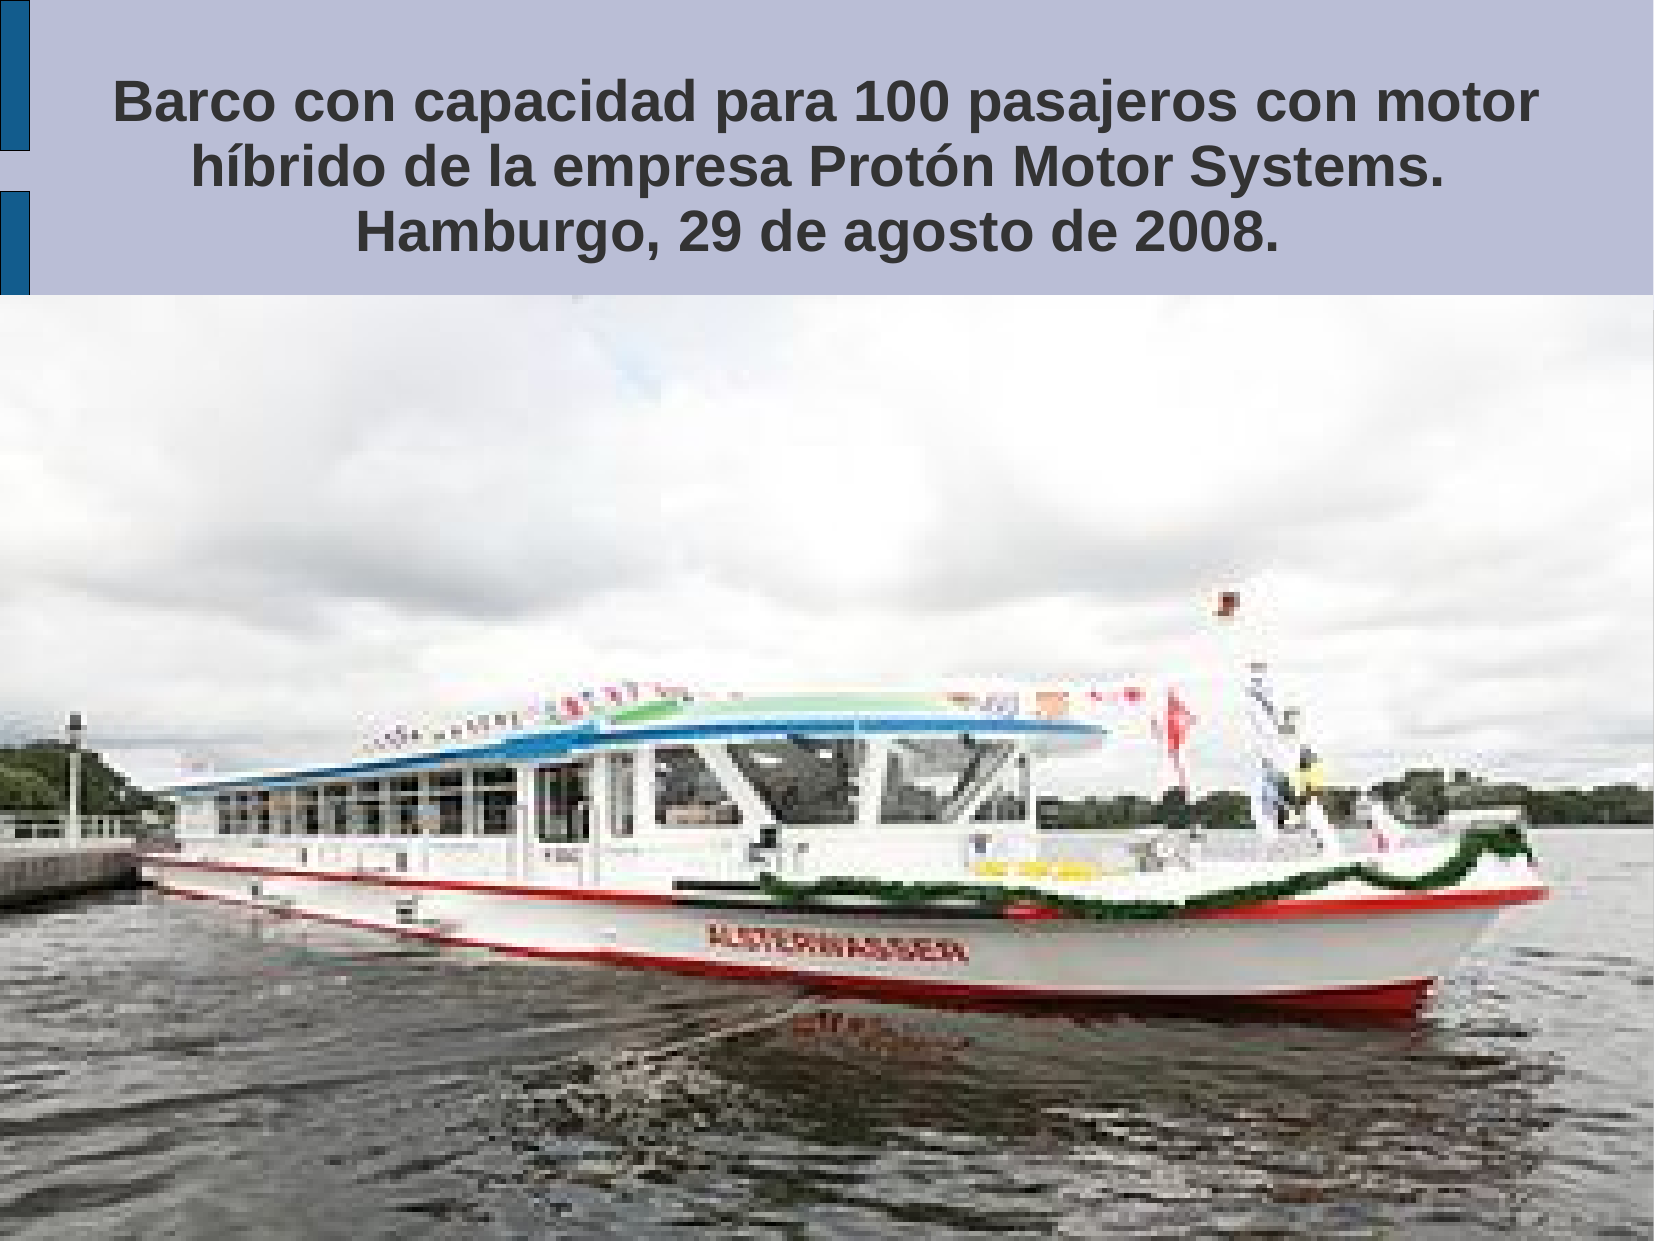

# Barco con capacidad para 100 pasajeros con motor híbrido de la empresa Protón Motor Systems. Hamburgo, 29 de agosto de 2008.